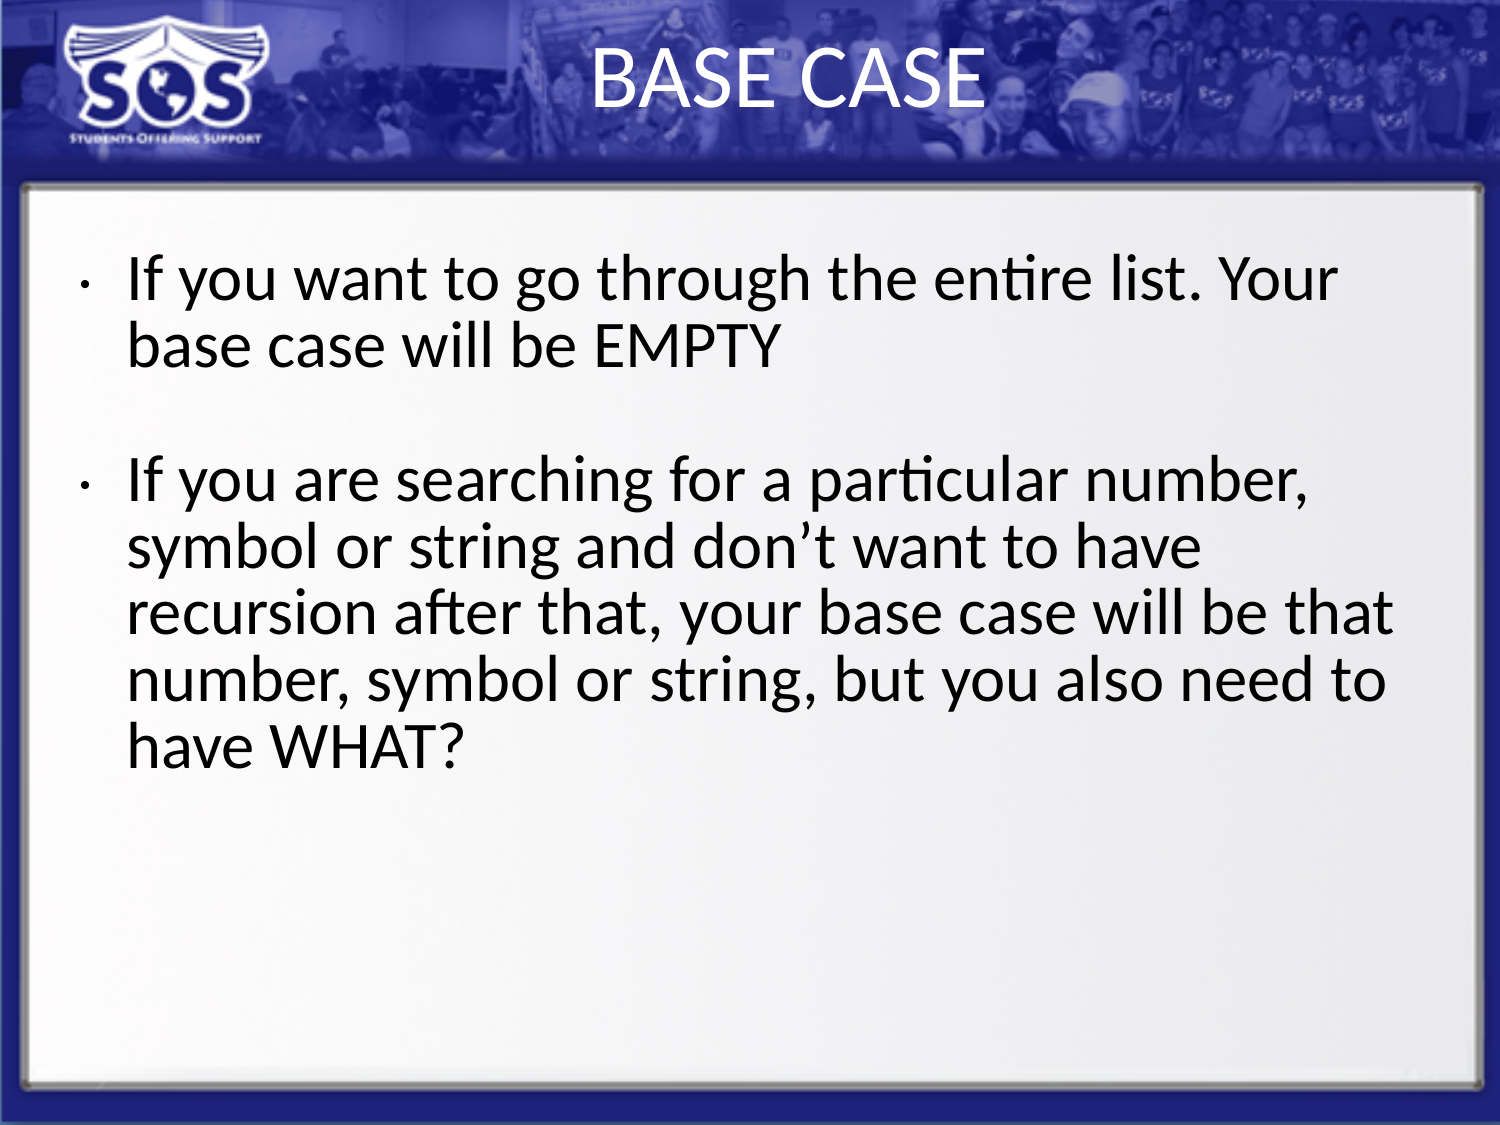

BASE CASE
If you want to go through the entire list. Your base case will be EMPTY
If you are searching for a particular number, symbol or string and don’t want to have recursion after that, your base case will be that number, symbol or string, but you also need to have WHAT?
#